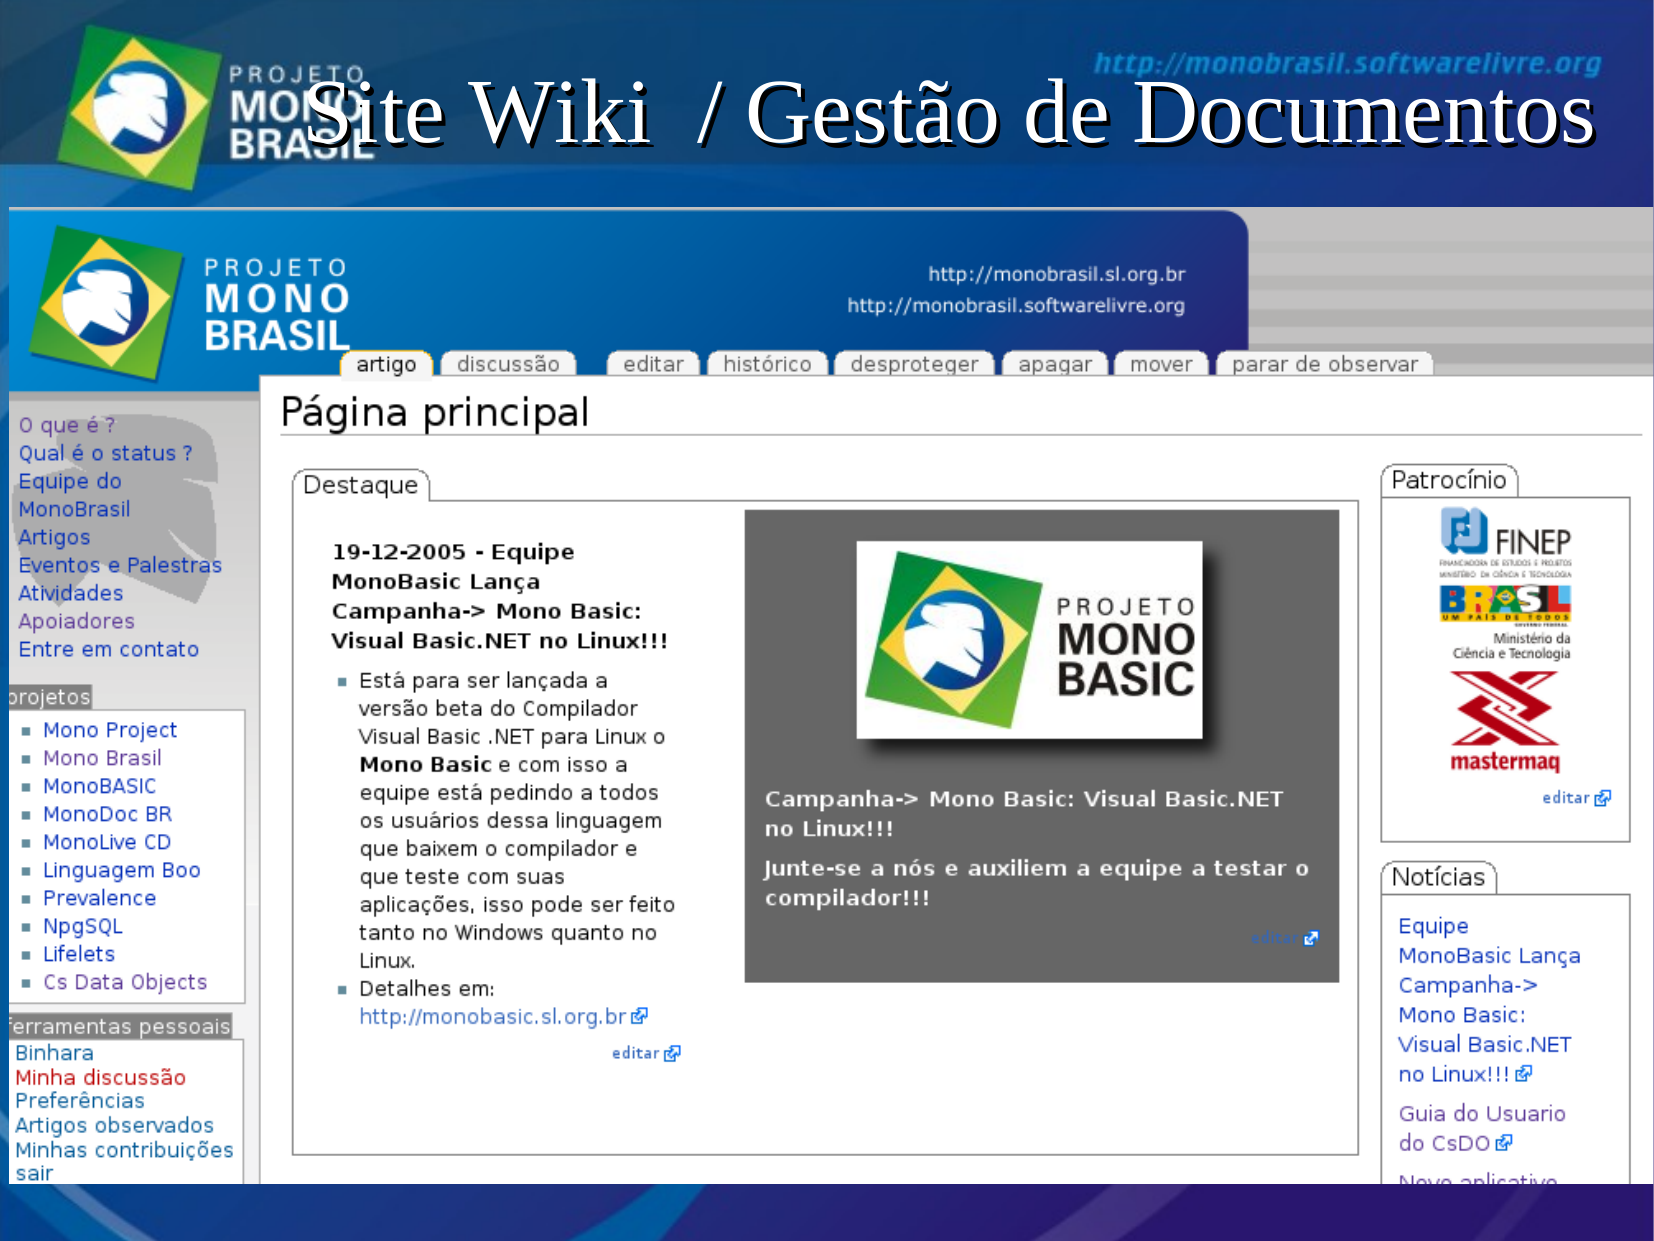

# Site Wiki / Gestão de Documentos
''